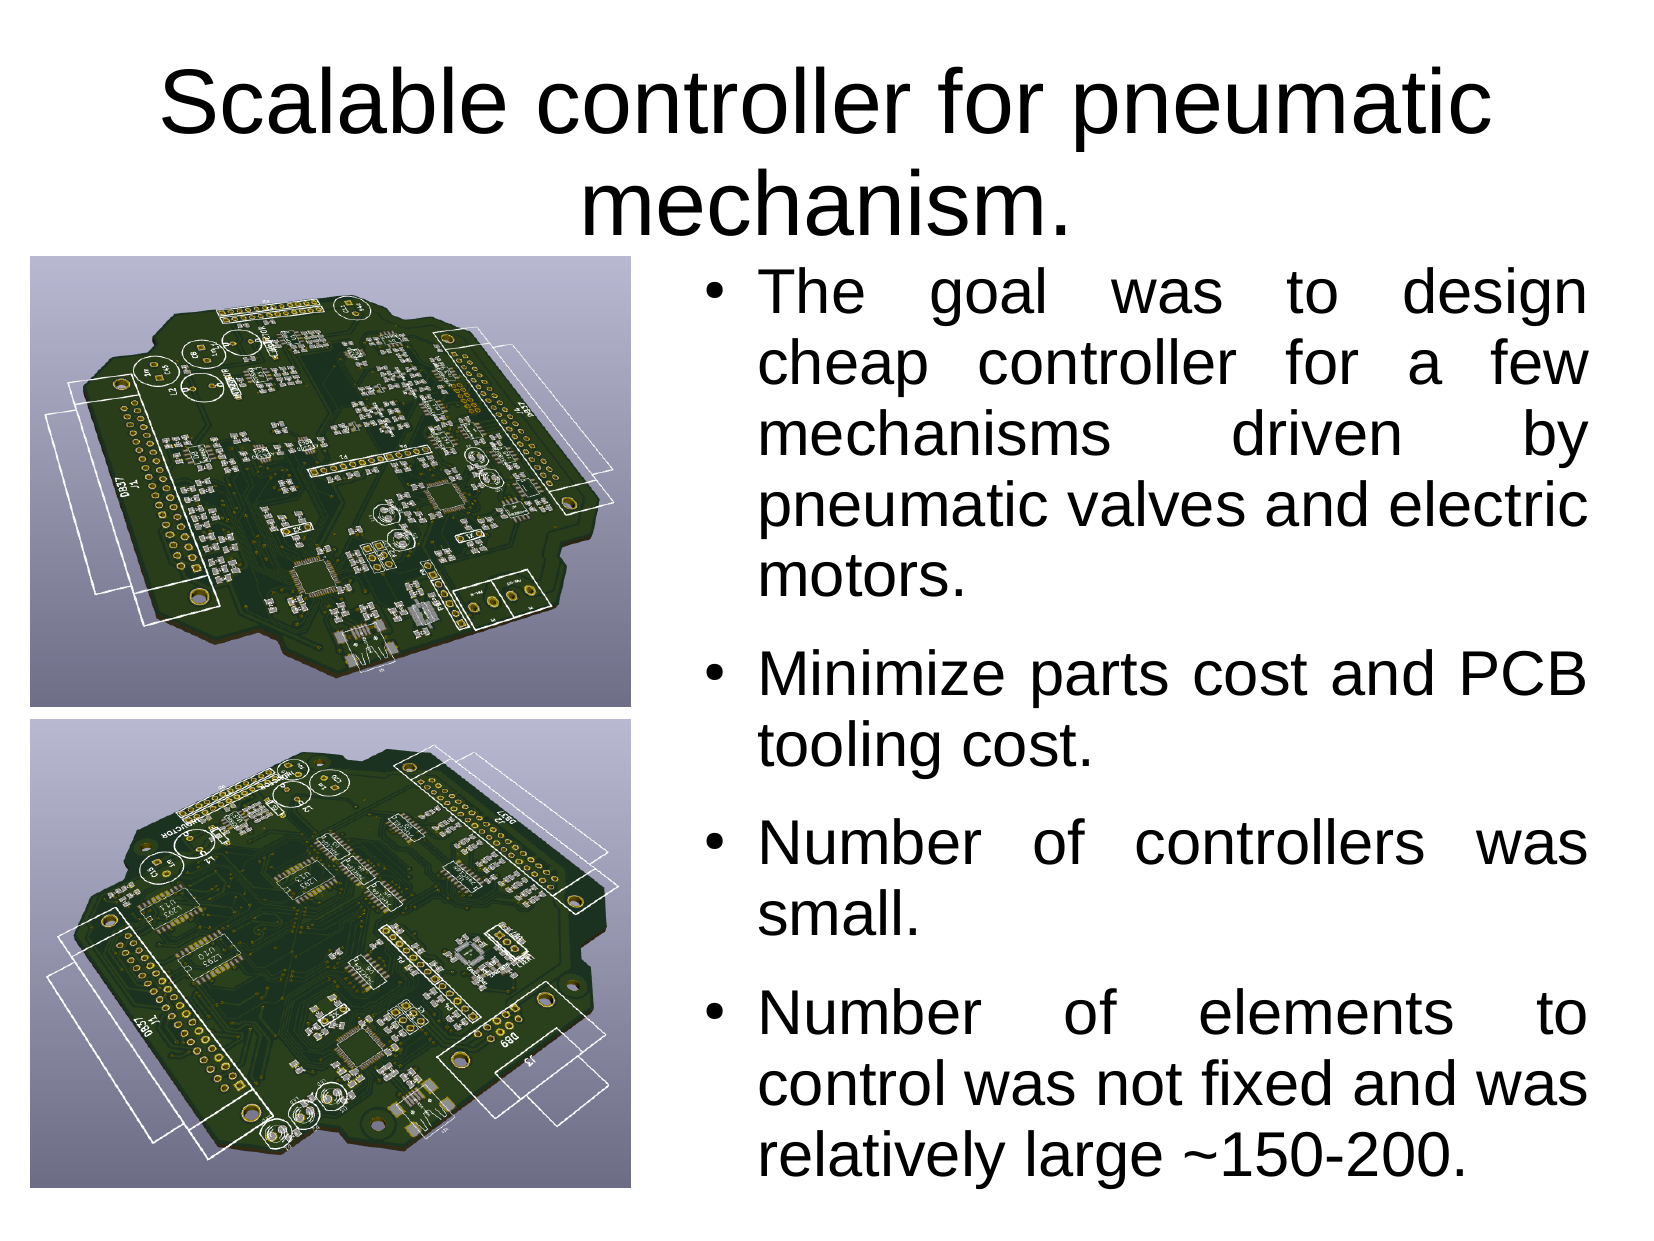

# Scalable controller for pneumatic mechanism.
The goal was to design cheap controller for a few mechanisms driven by pneumatic valves and electric motors.
Minimize parts cost and PCB tooling cost.
Number of controllers was small.
Number of elements to control was not fixed and was relatively large ~150-200.